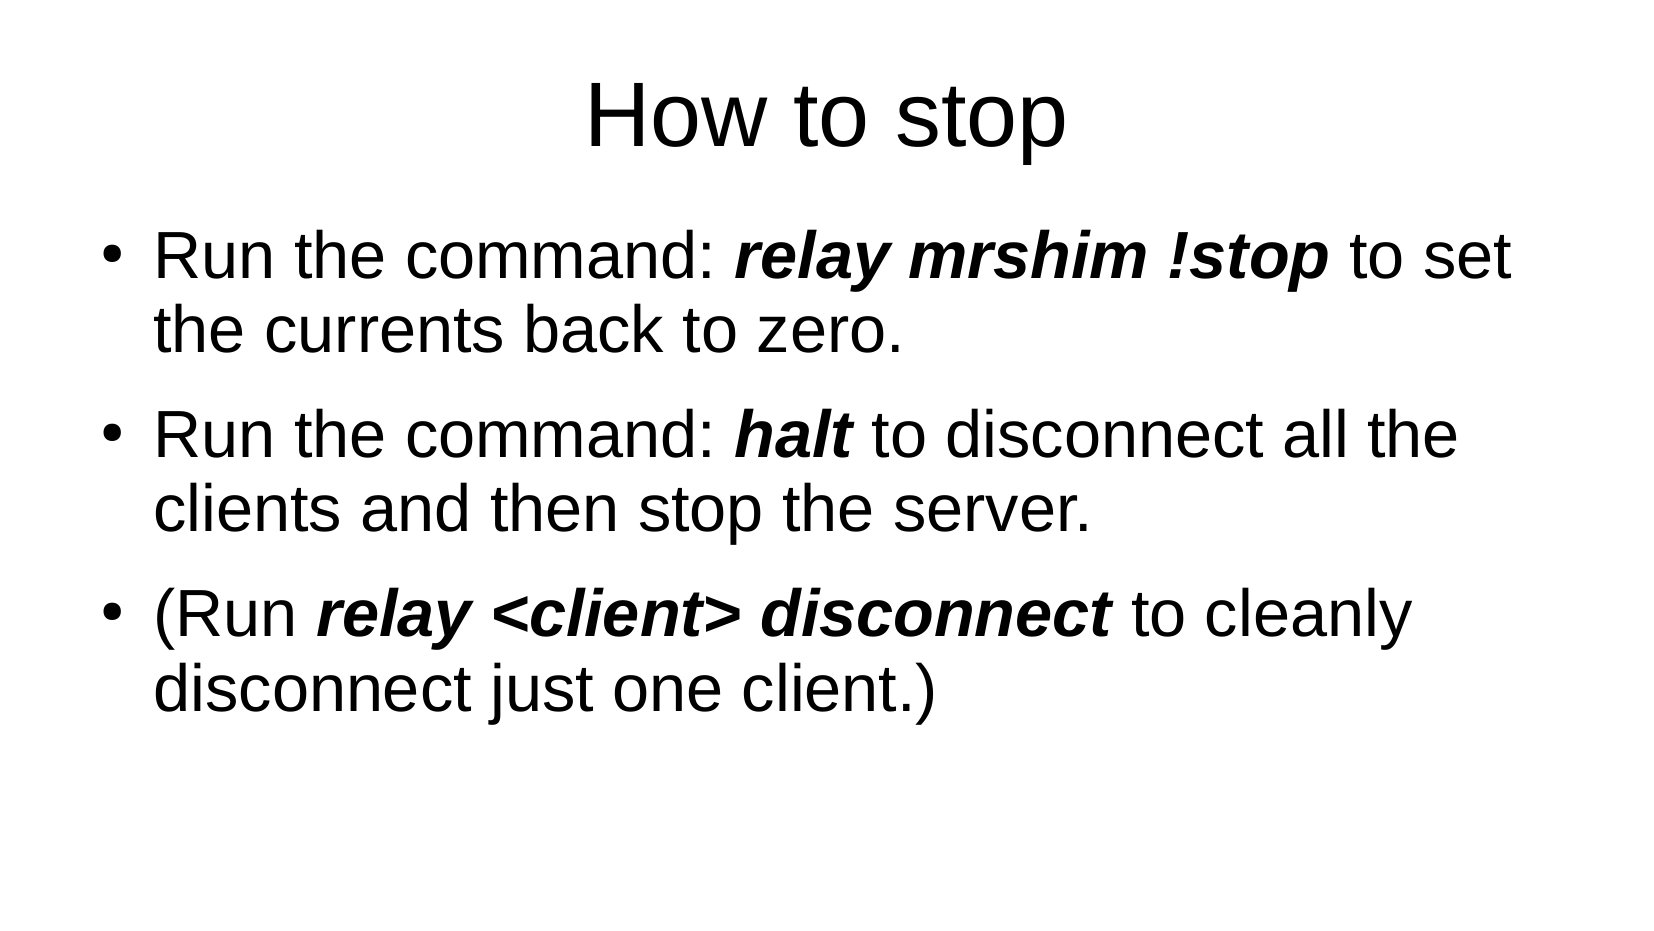

# How to stop
Run the command: relay mrshim !stop to set the currents back to zero.
Run the command: halt to disconnect all the clients and then stop the server.
(Run relay <client> disconnect to cleanly disconnect just one client.)